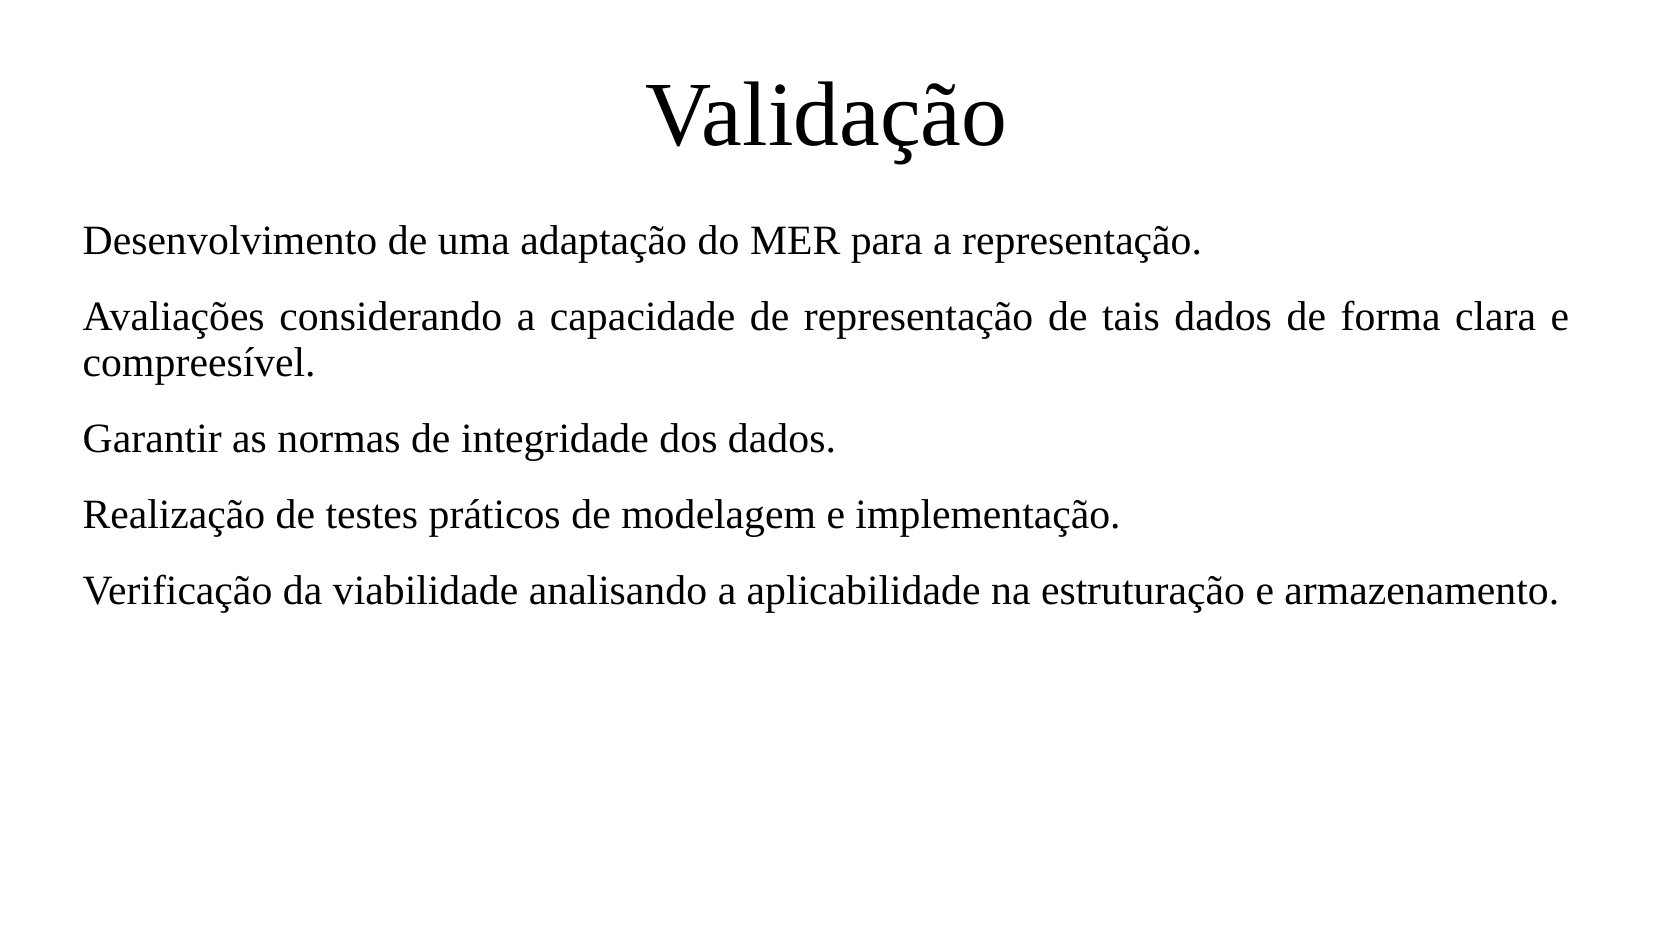

# Validação
Desenvolvimento de uma adaptação do MER para a representação.
Avaliações considerando a capacidade de representação de tais dados de forma clara e compreesível.
Garantir as normas de integridade dos dados.
Realização de testes práticos de modelagem e implementação.
Verificação da viabilidade analisando a aplicabilidade na estruturação e armazenamento.